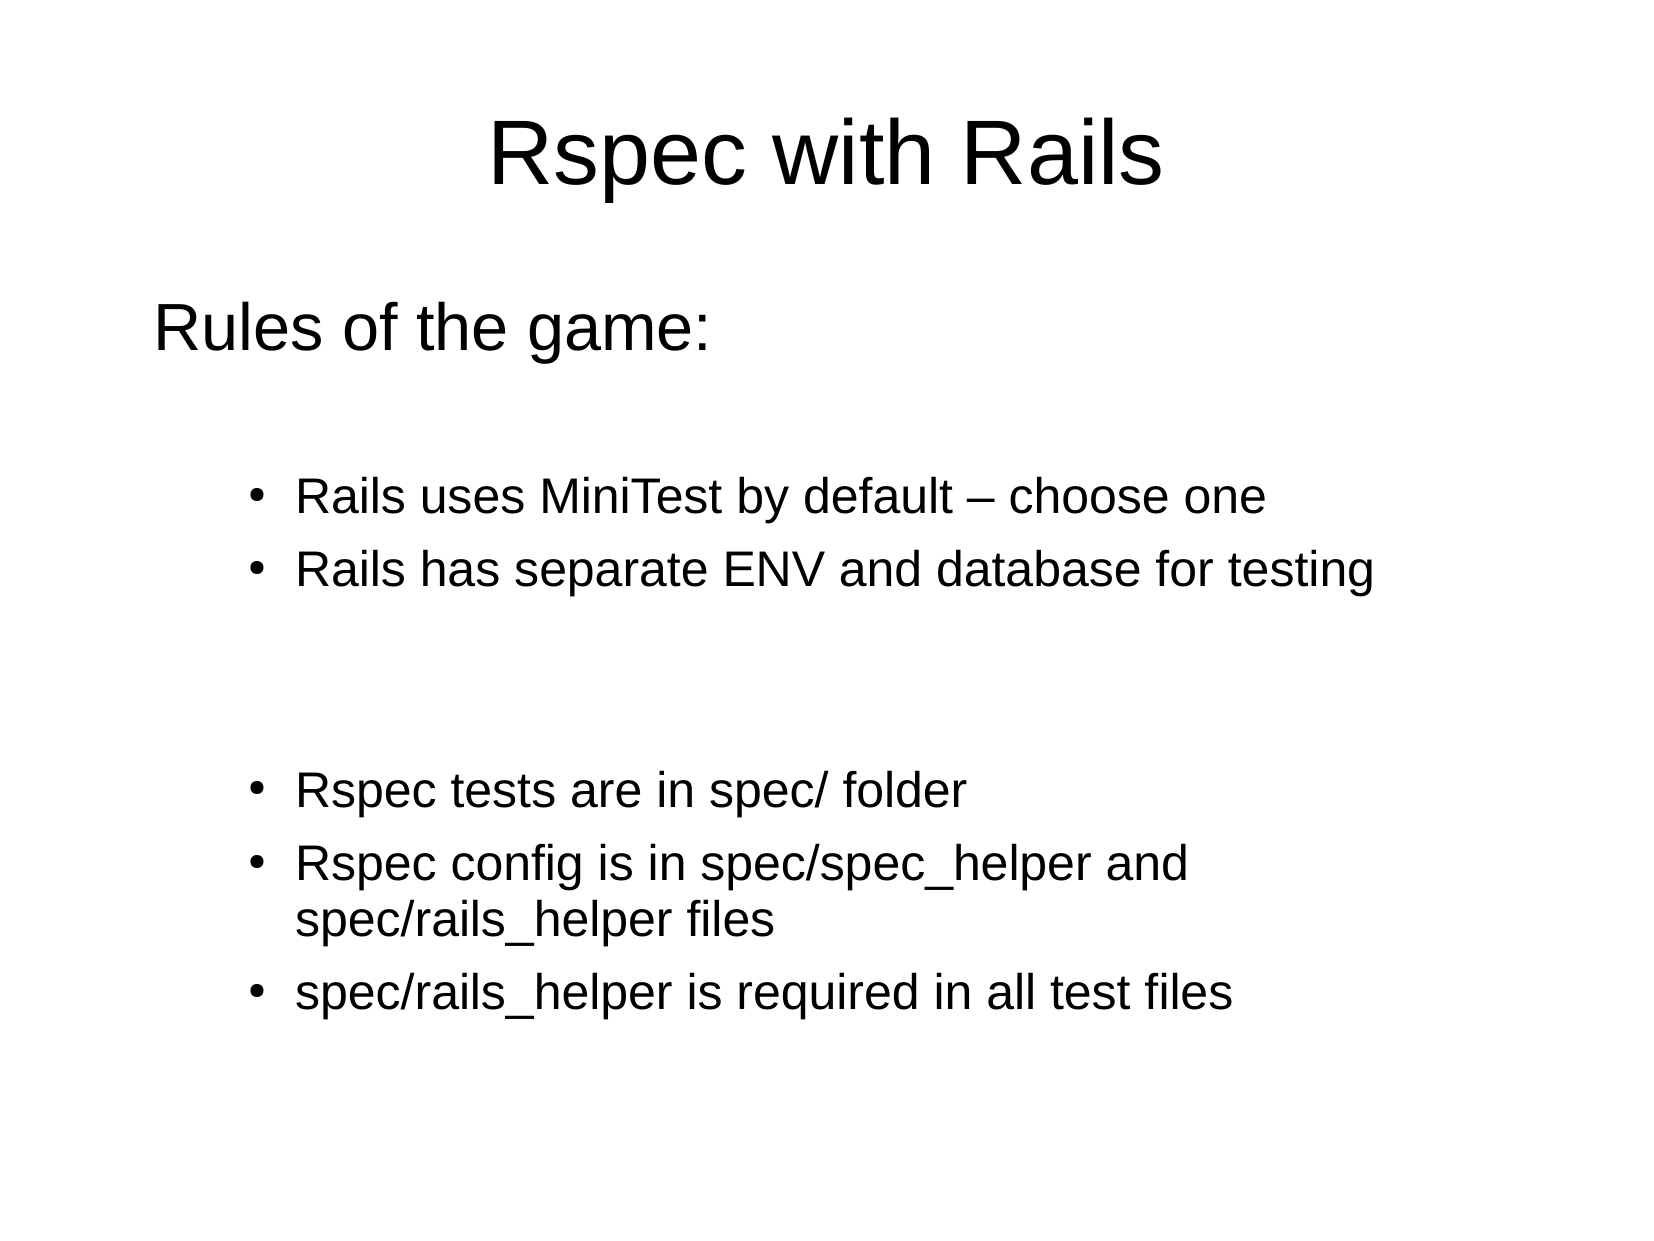

# Rspec with Rails
Rules of the game:
Rails uses MiniTest by default – choose one
Rails has separate ENV and database for testing
Rspec tests are in spec/ folder
Rspec config is in spec/spec_helper and spec/rails_helper files
spec/rails_helper is required in all test files